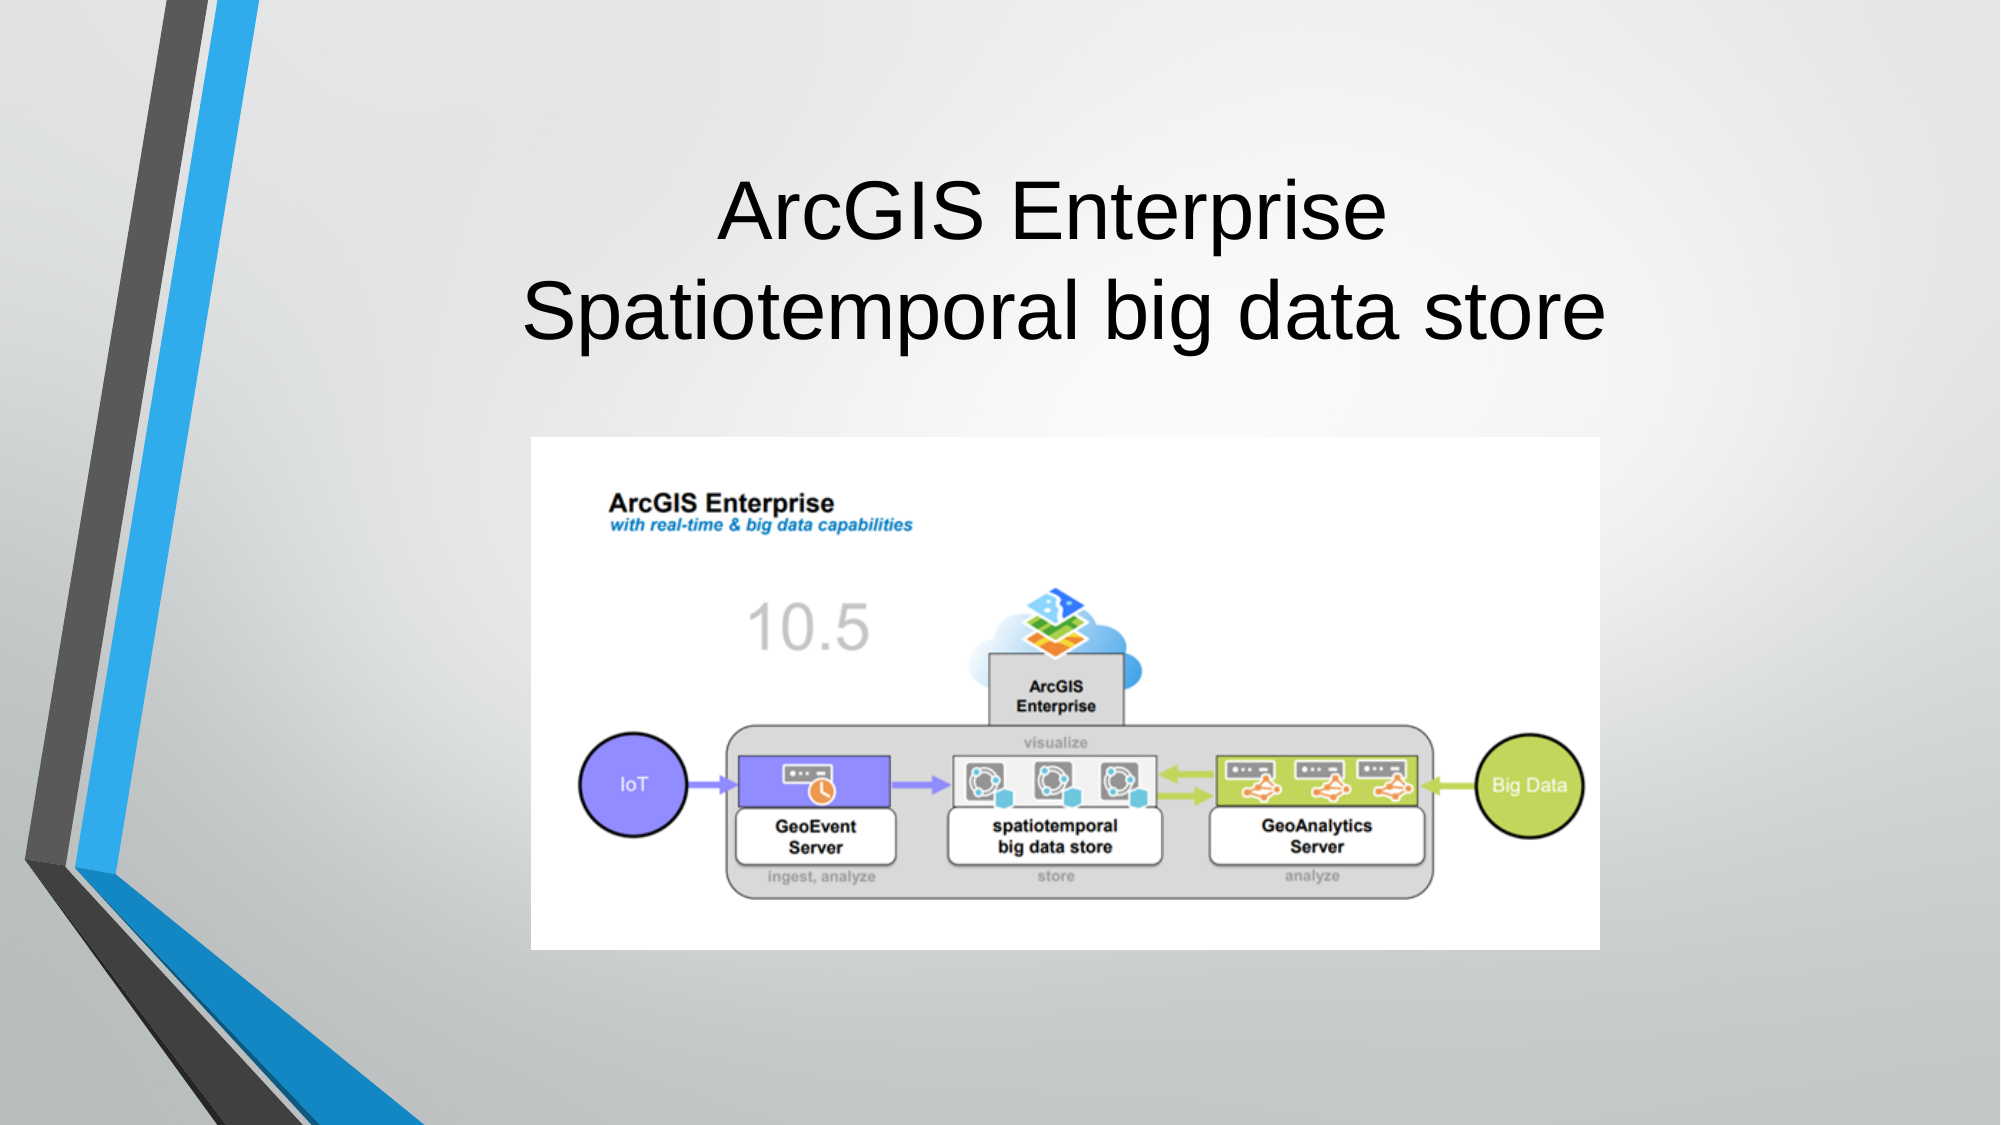

# ArcGIS Enterprise Spatiotemporal big data store